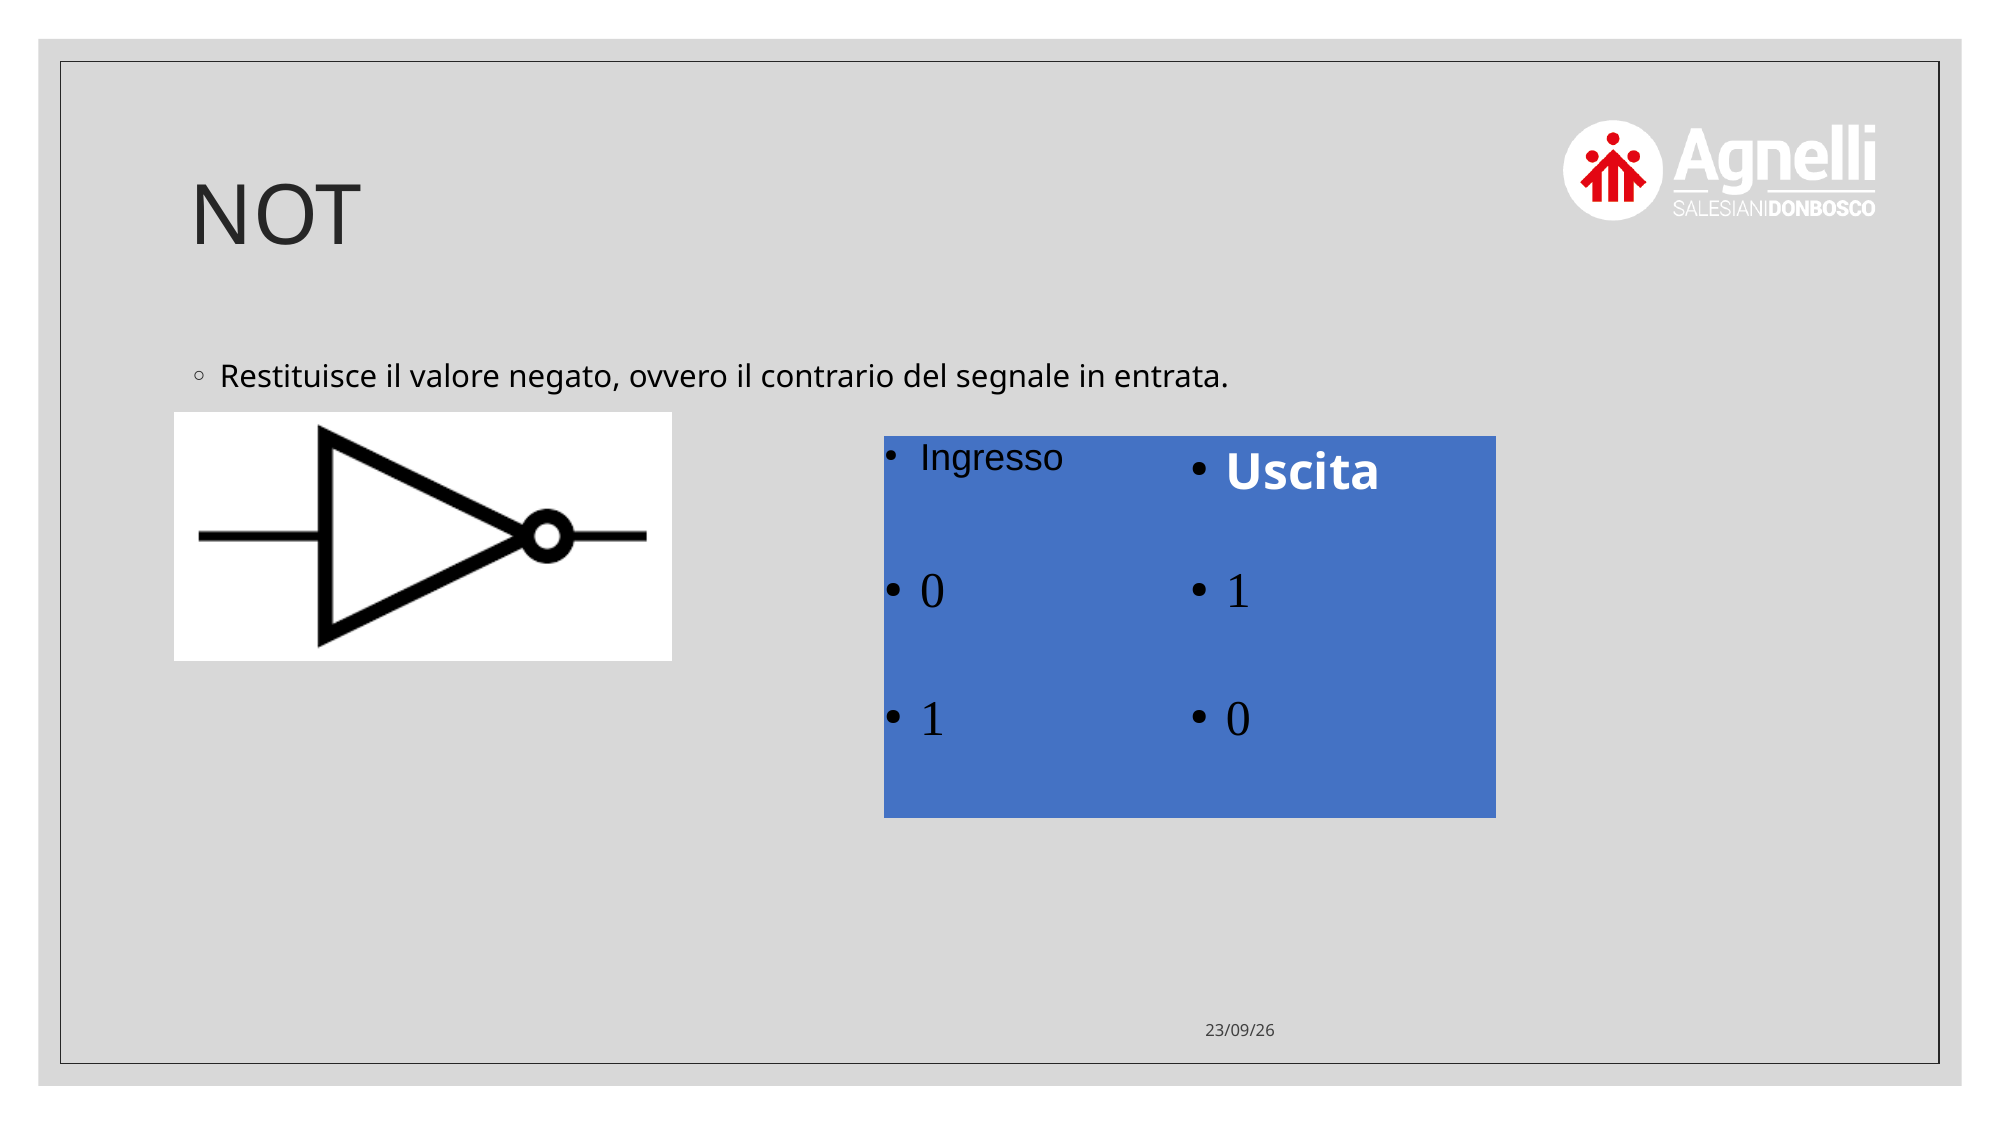

# NOT
Restituisce il valore negato, ovvero il contrario del segnale in entrata.
| Ingresso | Uscita |
| --- | --- |
| 0 | 1 |
| 1 | 0 |